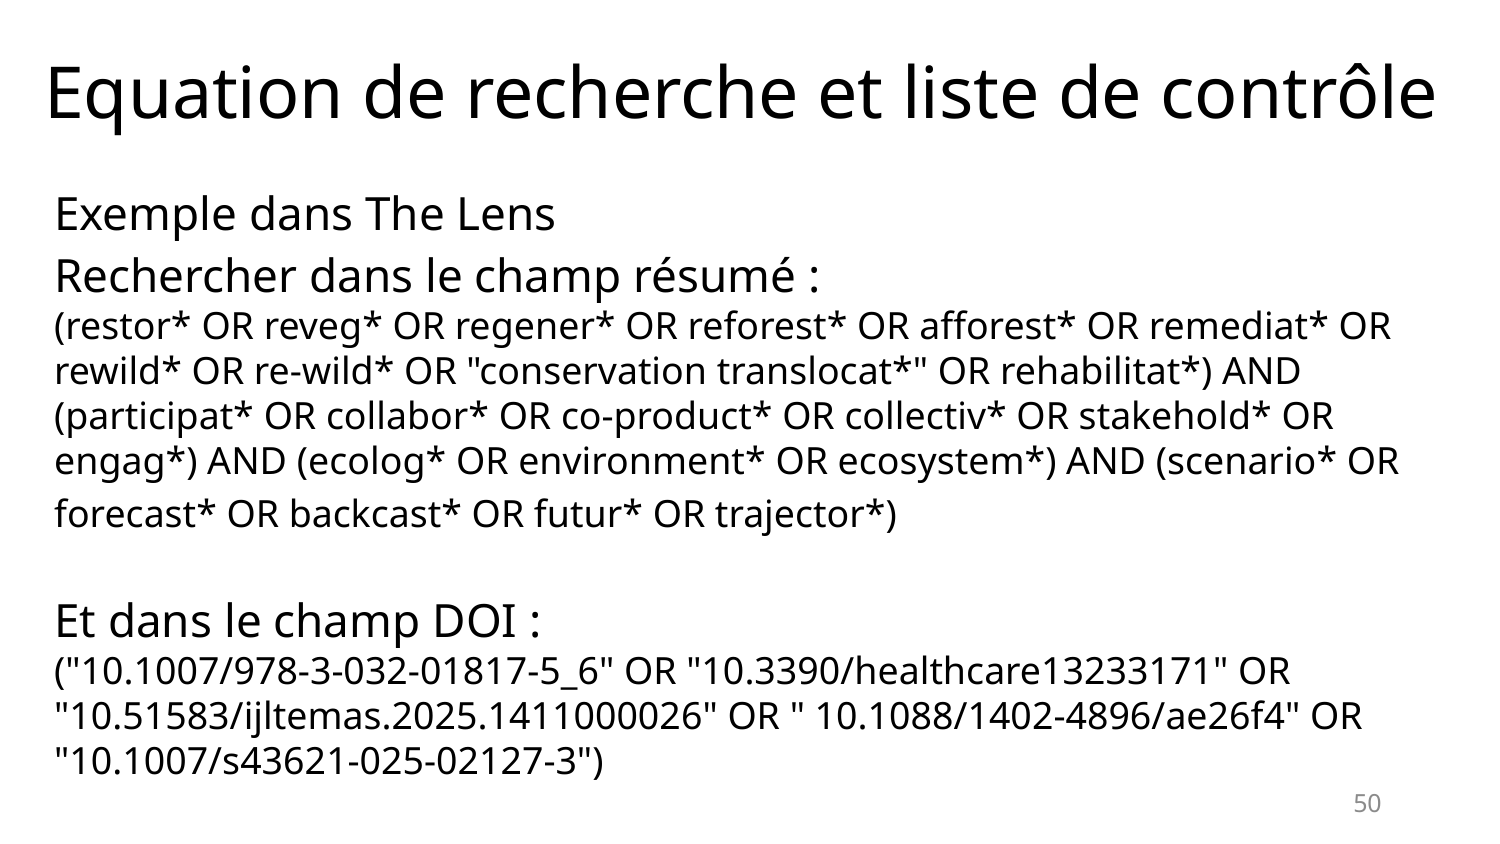

# Equation de recherche et liste de contrôle
Exemple dans The Lens
Rechercher dans le champ résumé :
(restor* OR reveg* OR regener* OR reforest* OR afforest* OR remediat* OR rewild* OR re-wild* OR "conservation translocat*" OR rehabilitat*) AND (participat* OR collabor* OR co-product* OR collectiv* OR stakehold* OR engag*) AND (ecolog* OR environment* OR ecosystem*) AND (scenario* OR forecast* OR backcast* OR futur* OR trajector*)
Et dans le champ DOI :
("10.1007/978-3-032-01817-5_6" OR "10.3390/healthcare13233171" OR "10.51583/ijltemas.2025.1411000026" OR " 10.1088/1402-4896/ae26f4" OR "10.1007/s43621-025-02127-3")
50